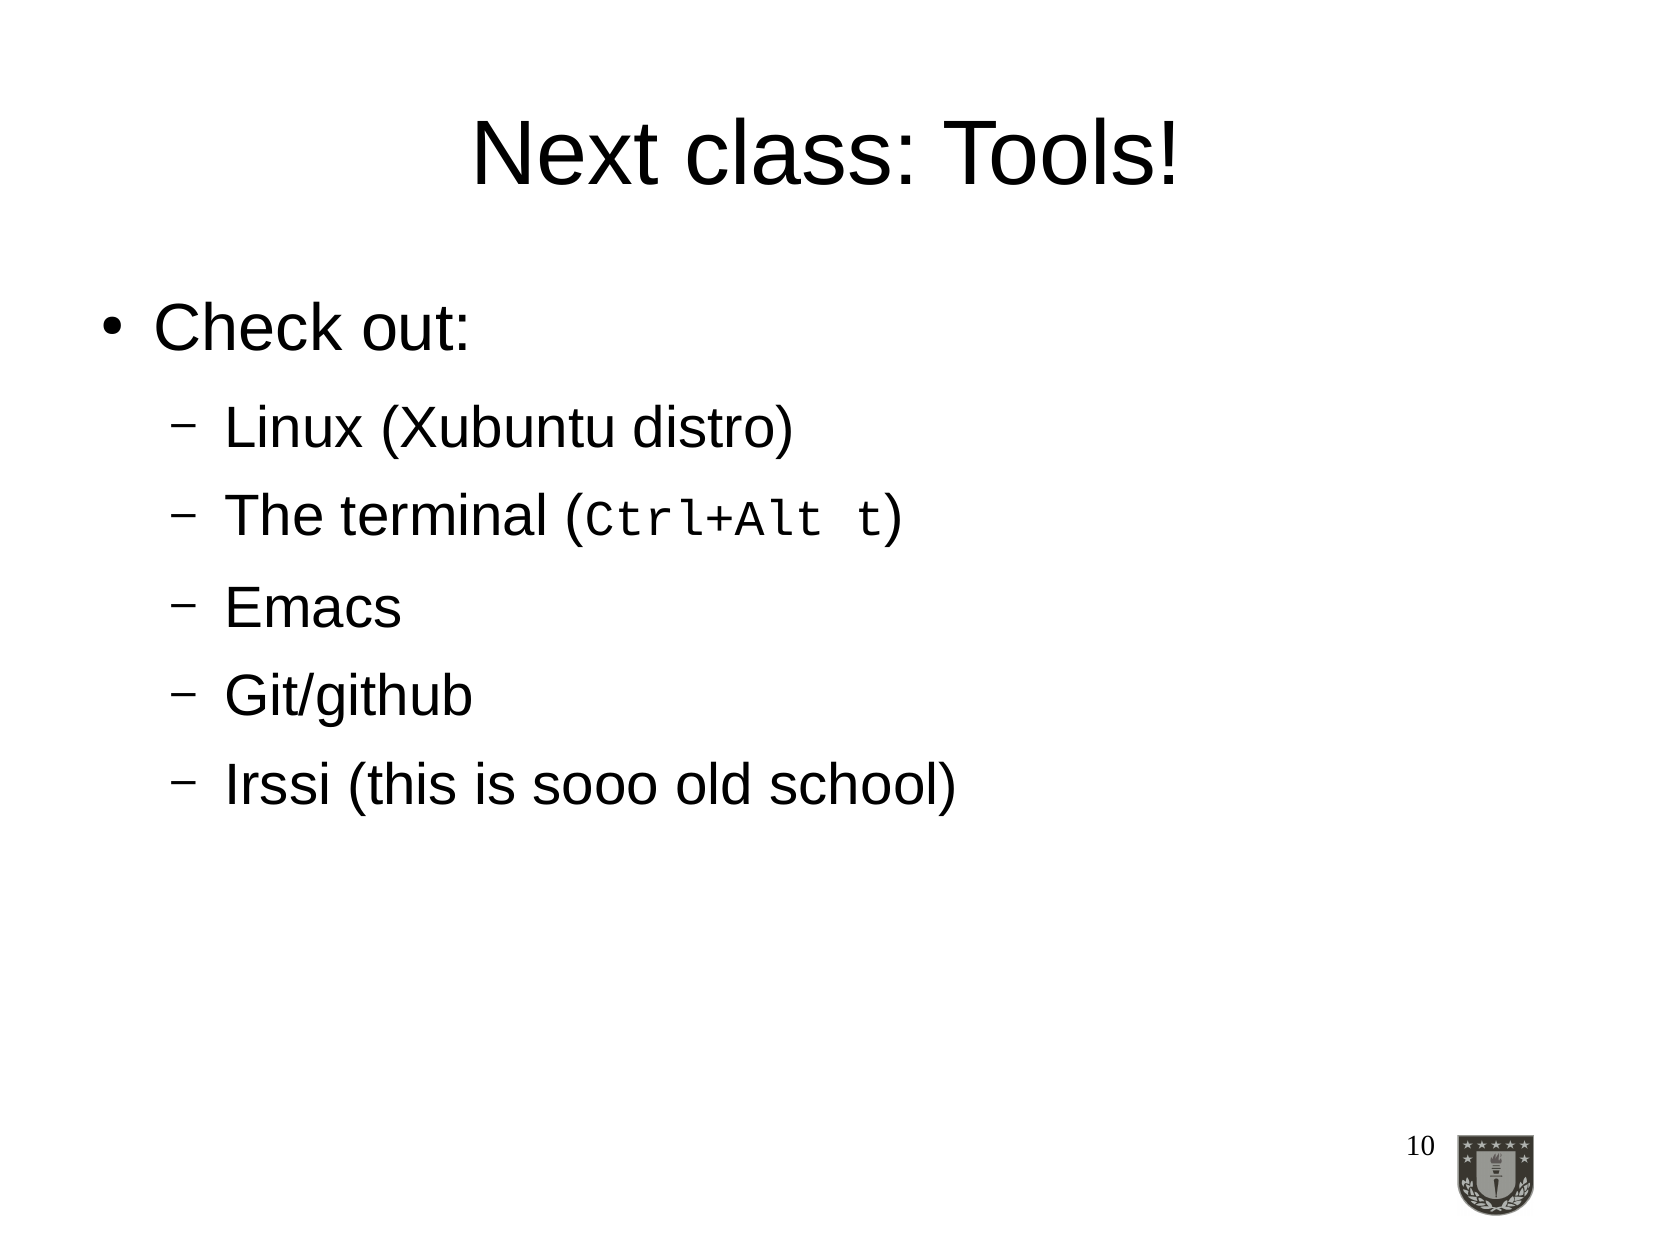

# Next class: Tools!
Check out:
Linux (Xubuntu distro)
The terminal (Ctrl+Alt t)
Emacs
Git/github
Irssi (this is sooo old school)
10